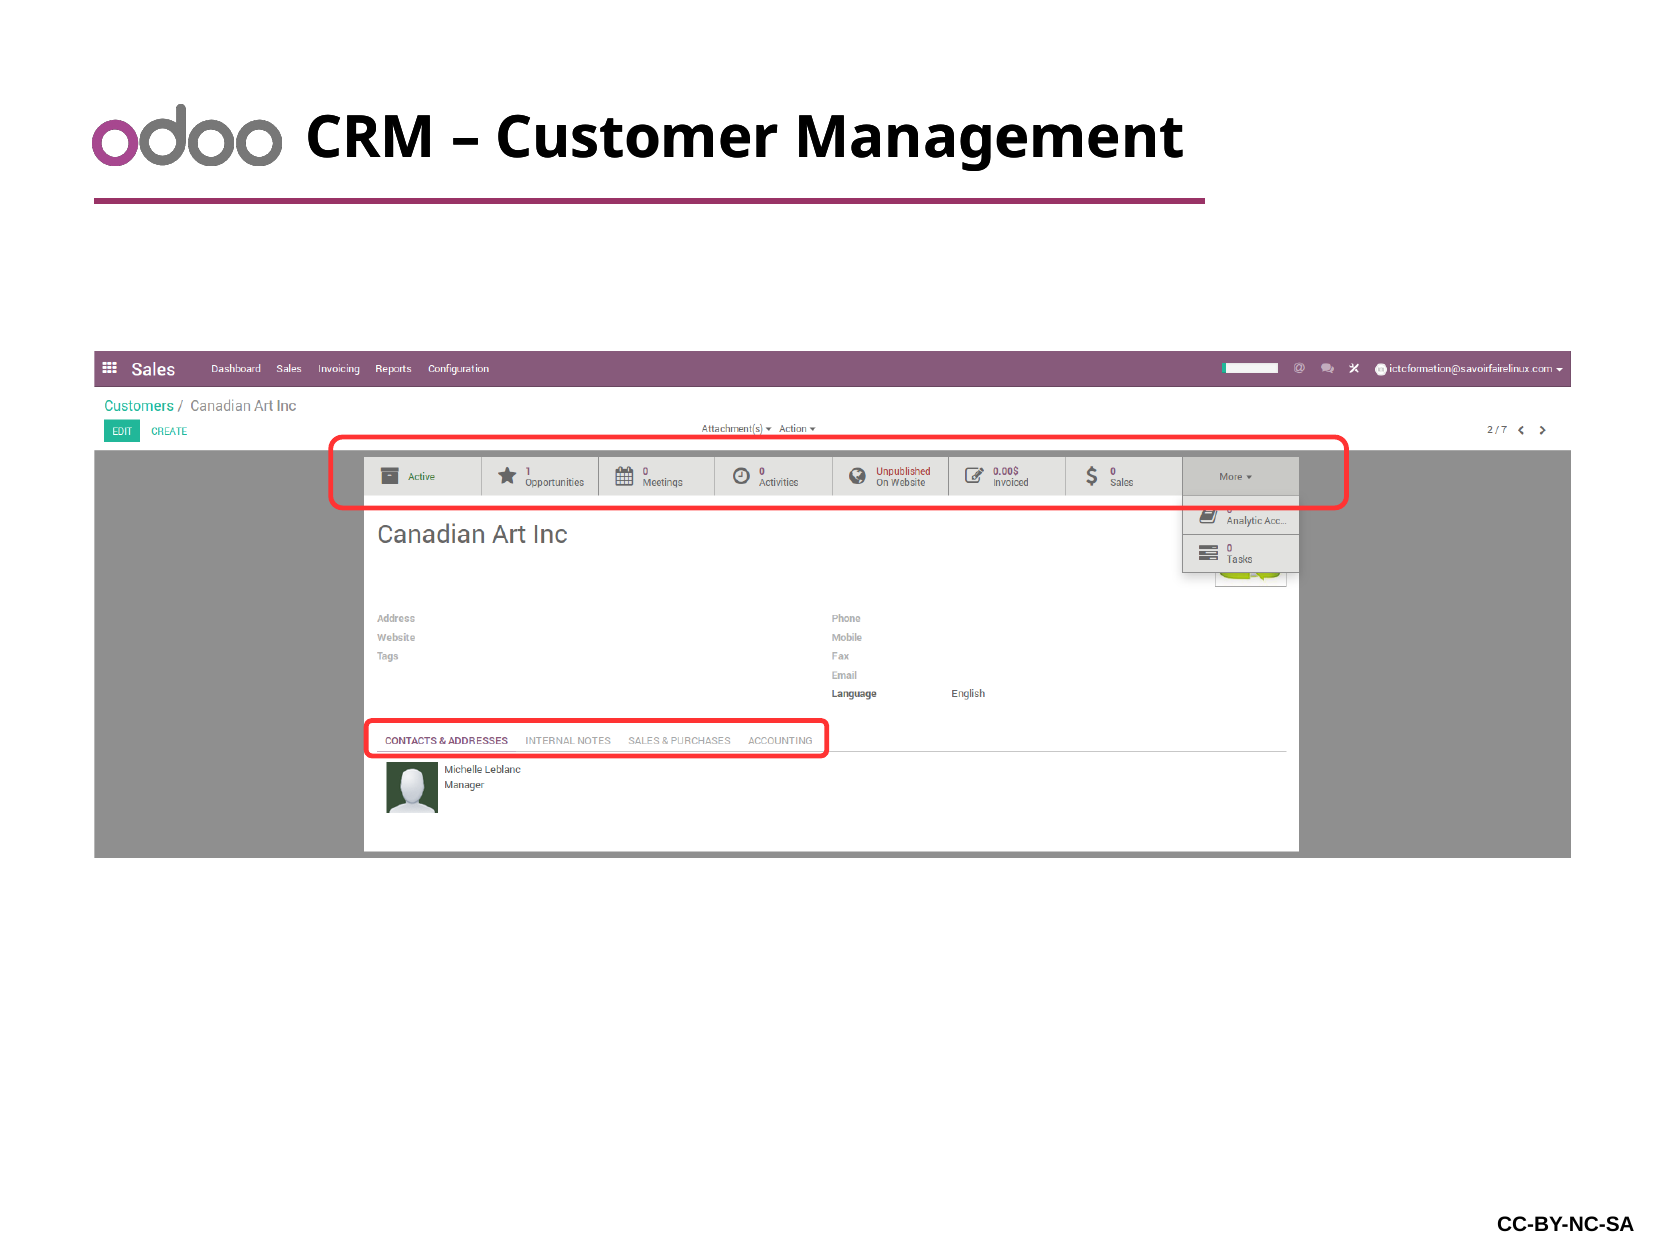

CRM – Customer Management
# CRM – Customer Management
CC-BY-NC-SA